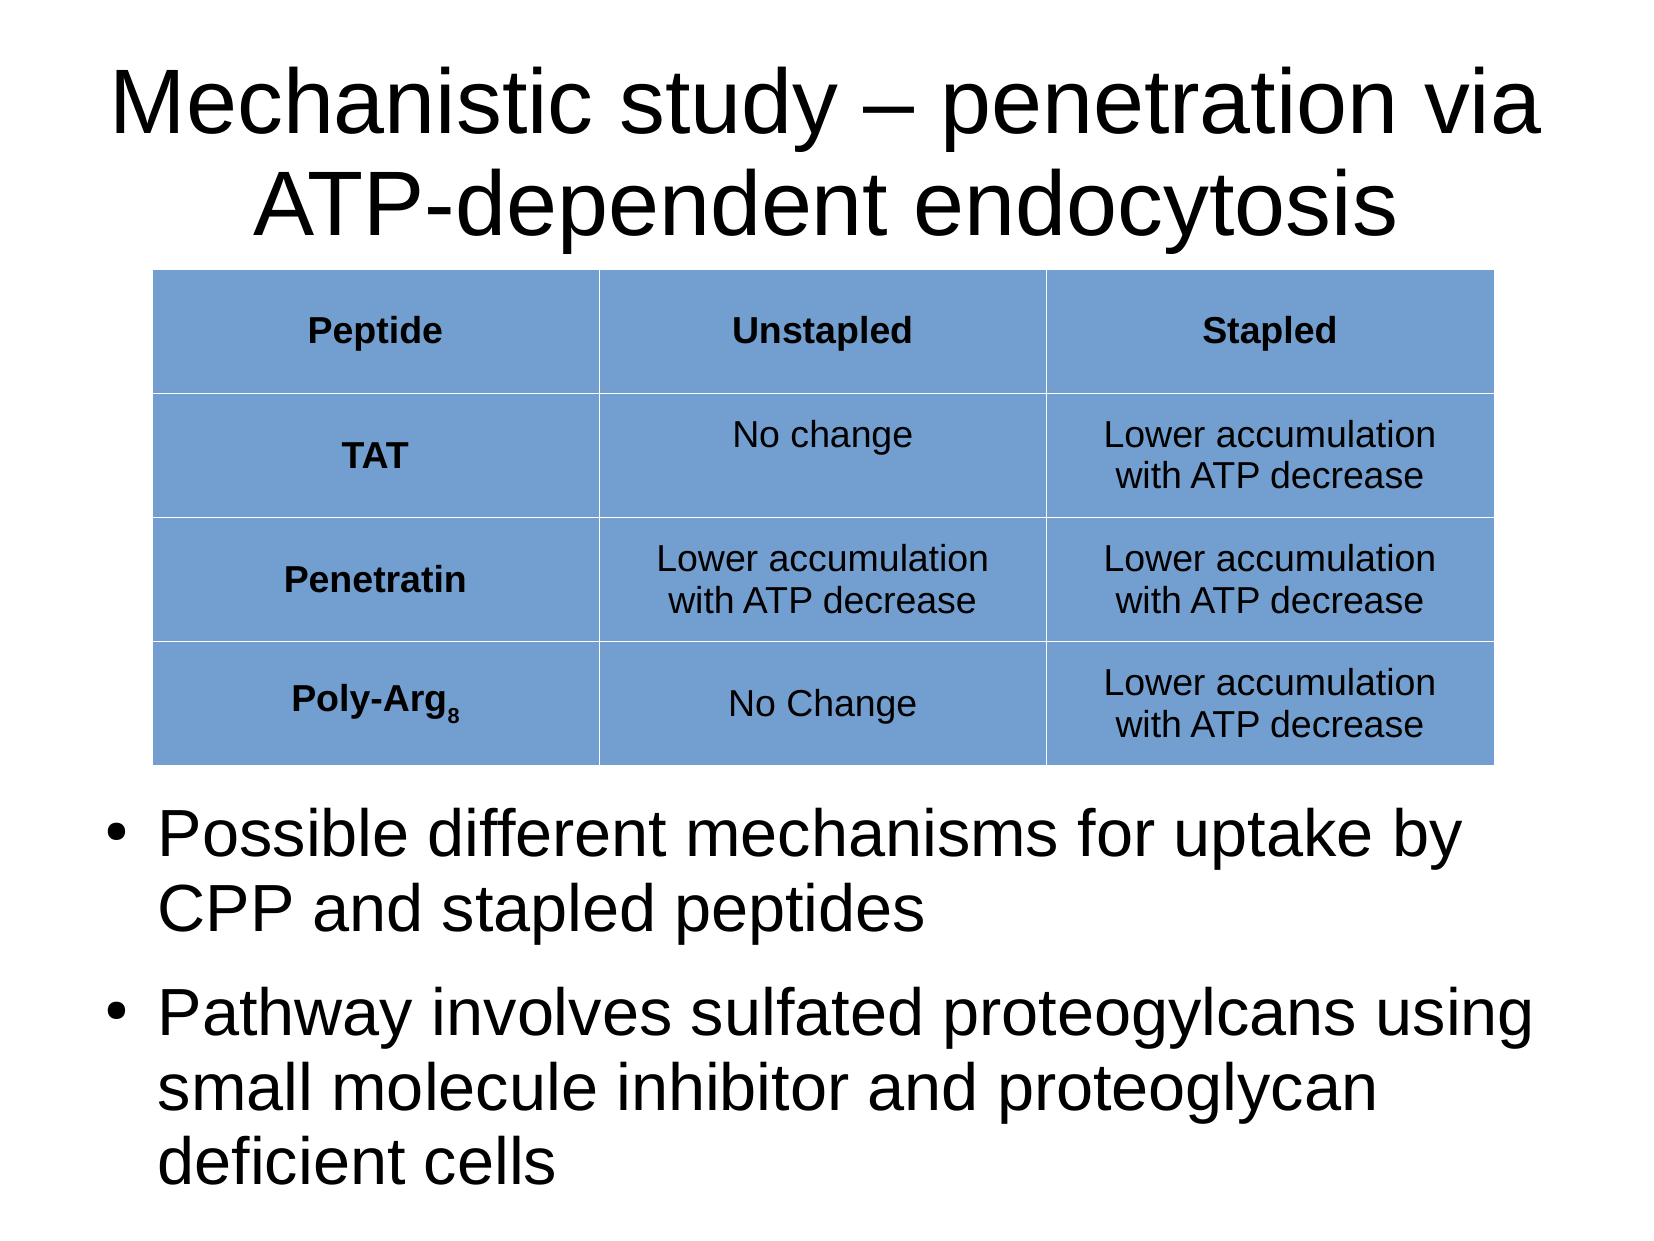

# Mechanistic study – penetration via ATP-dependent endocytosis
| Peptide | Unstapled | Stapled |
| --- | --- | --- |
| TAT | No change | Lower accumulation with ATP decrease |
| Penetratin | Lower accumulation with ATP decrease | Lower accumulation with ATP decrease |
| Poly-Arg8 | No Change | Lower accumulation with ATP decrease |
Possible different mechanisms for uptake by CPP and stapled peptides
Pathway involves sulfated proteogylcans using small molecule inhibitor and proteoglycan deficient cells